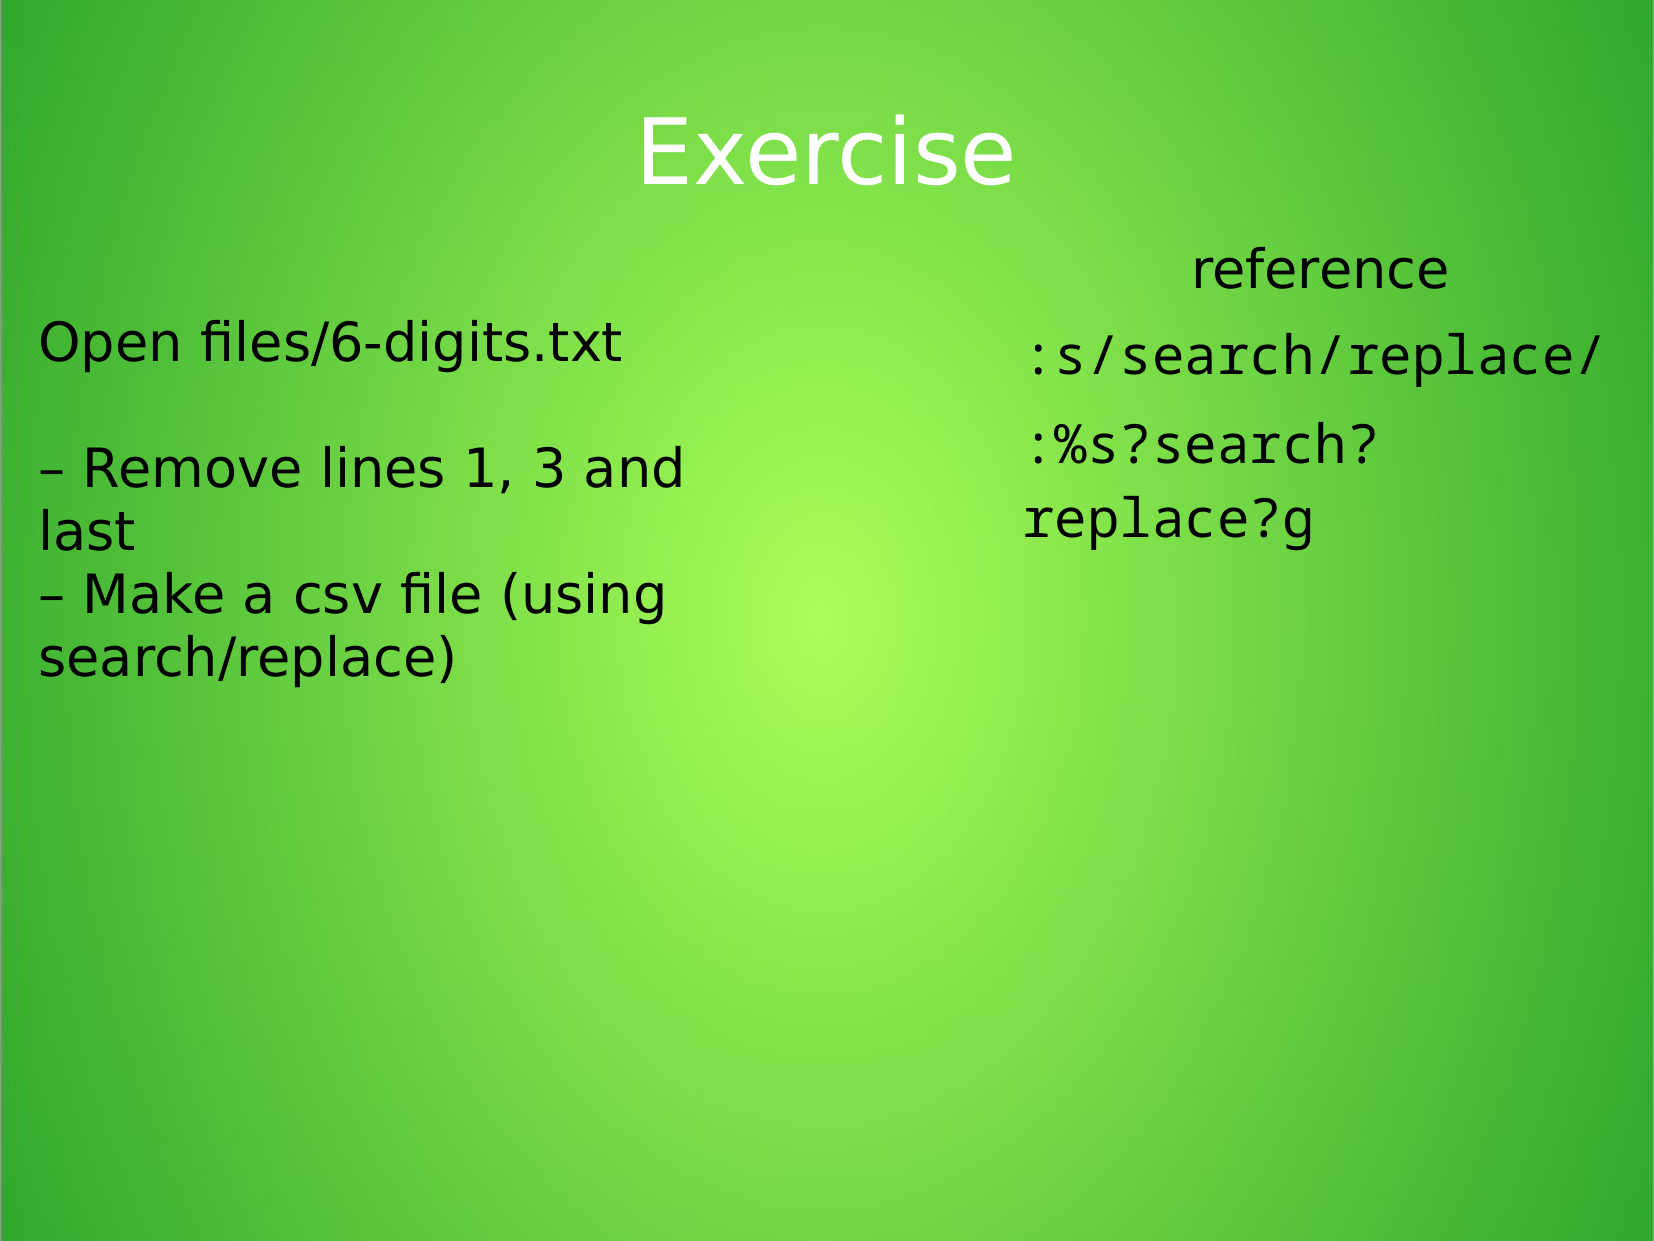

# Exercise
| reference |
| --- |
| :s/search/replace/ |
| :%s?search?replace?g |
Open files/6-digits.txt
– Remove lines 1, 3 and last
– Make a csv file (using search/replace)